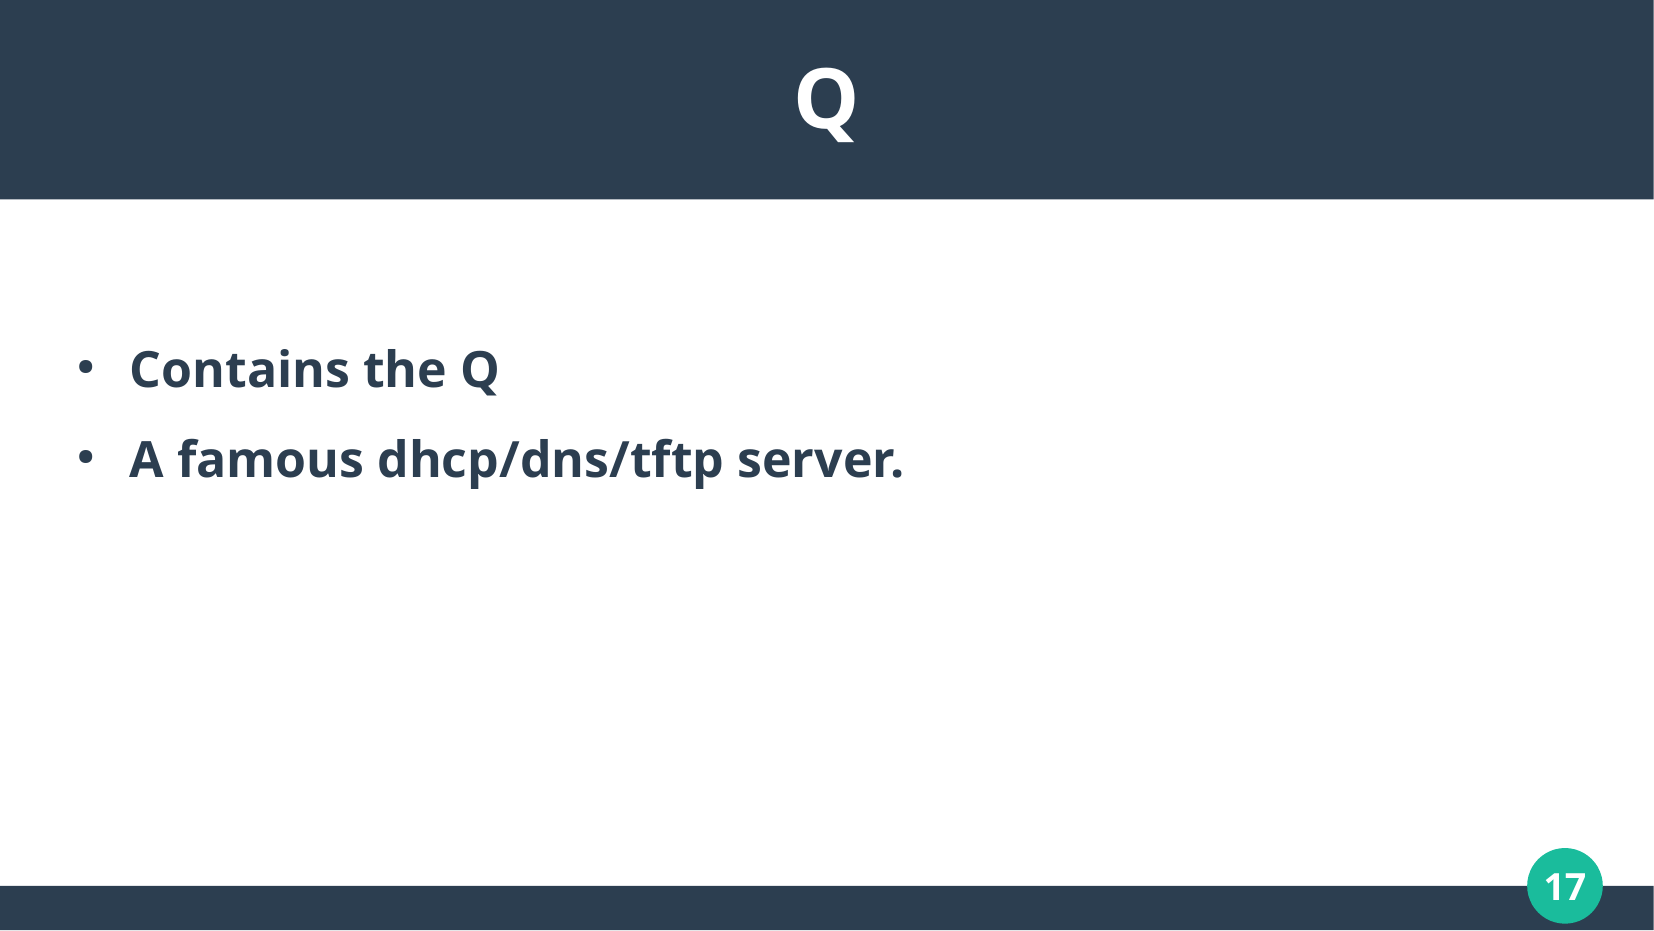

# Q
Contains the Q
A famous dhcp/dns/tftp server.